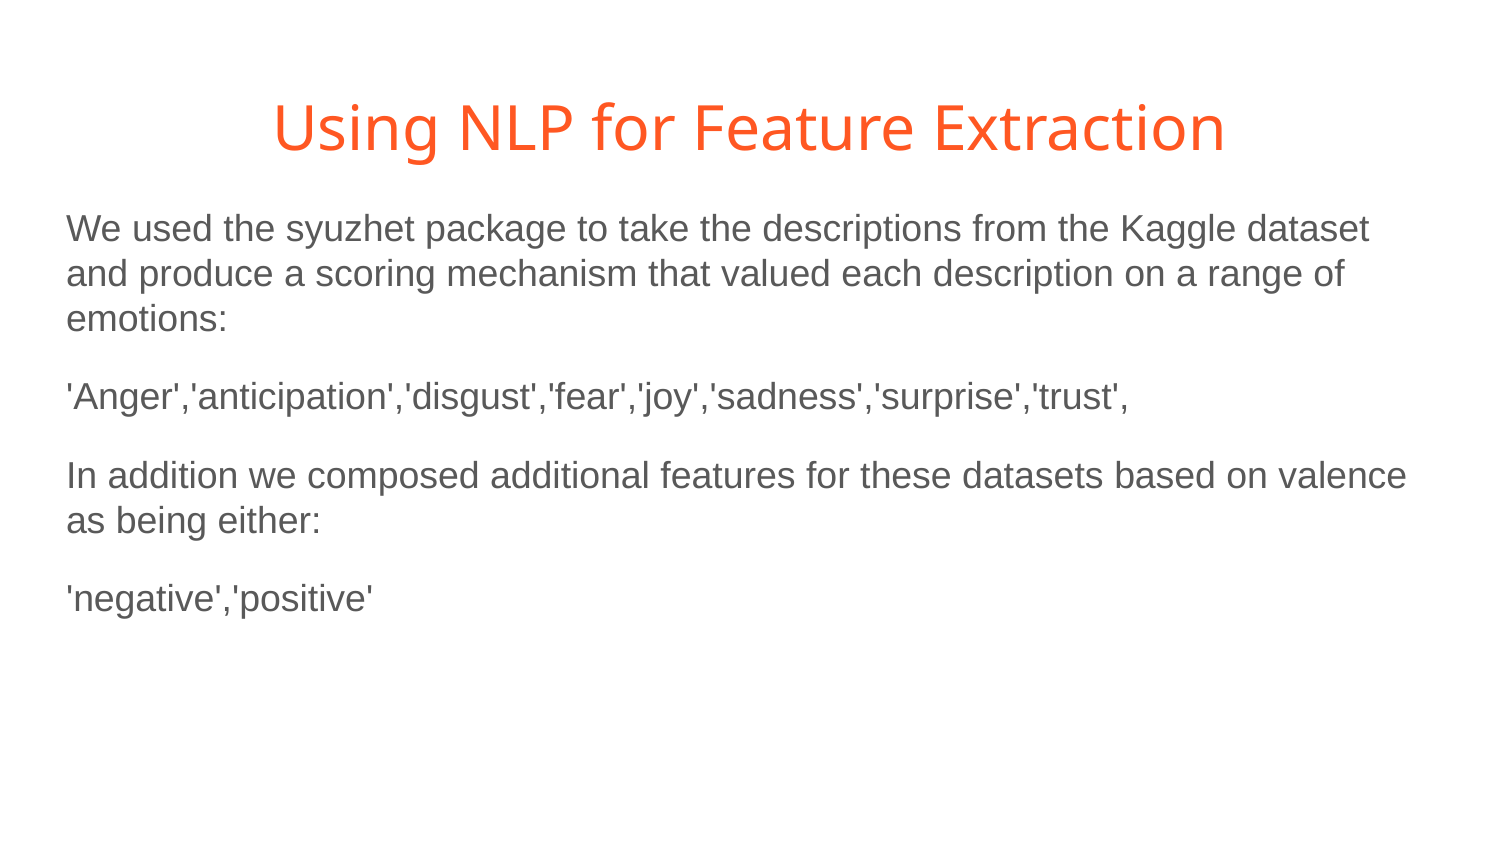

# Using NLP for Feature Extraction
We used the syuzhet package to take the descriptions from the Kaggle dataset and produce a scoring mechanism that valued each description on a range of emotions:
'Anger','anticipation','disgust','fear','joy','sadness','surprise','trust',
In addition we composed additional features for these datasets based on valence as being either:
'negative','positive'